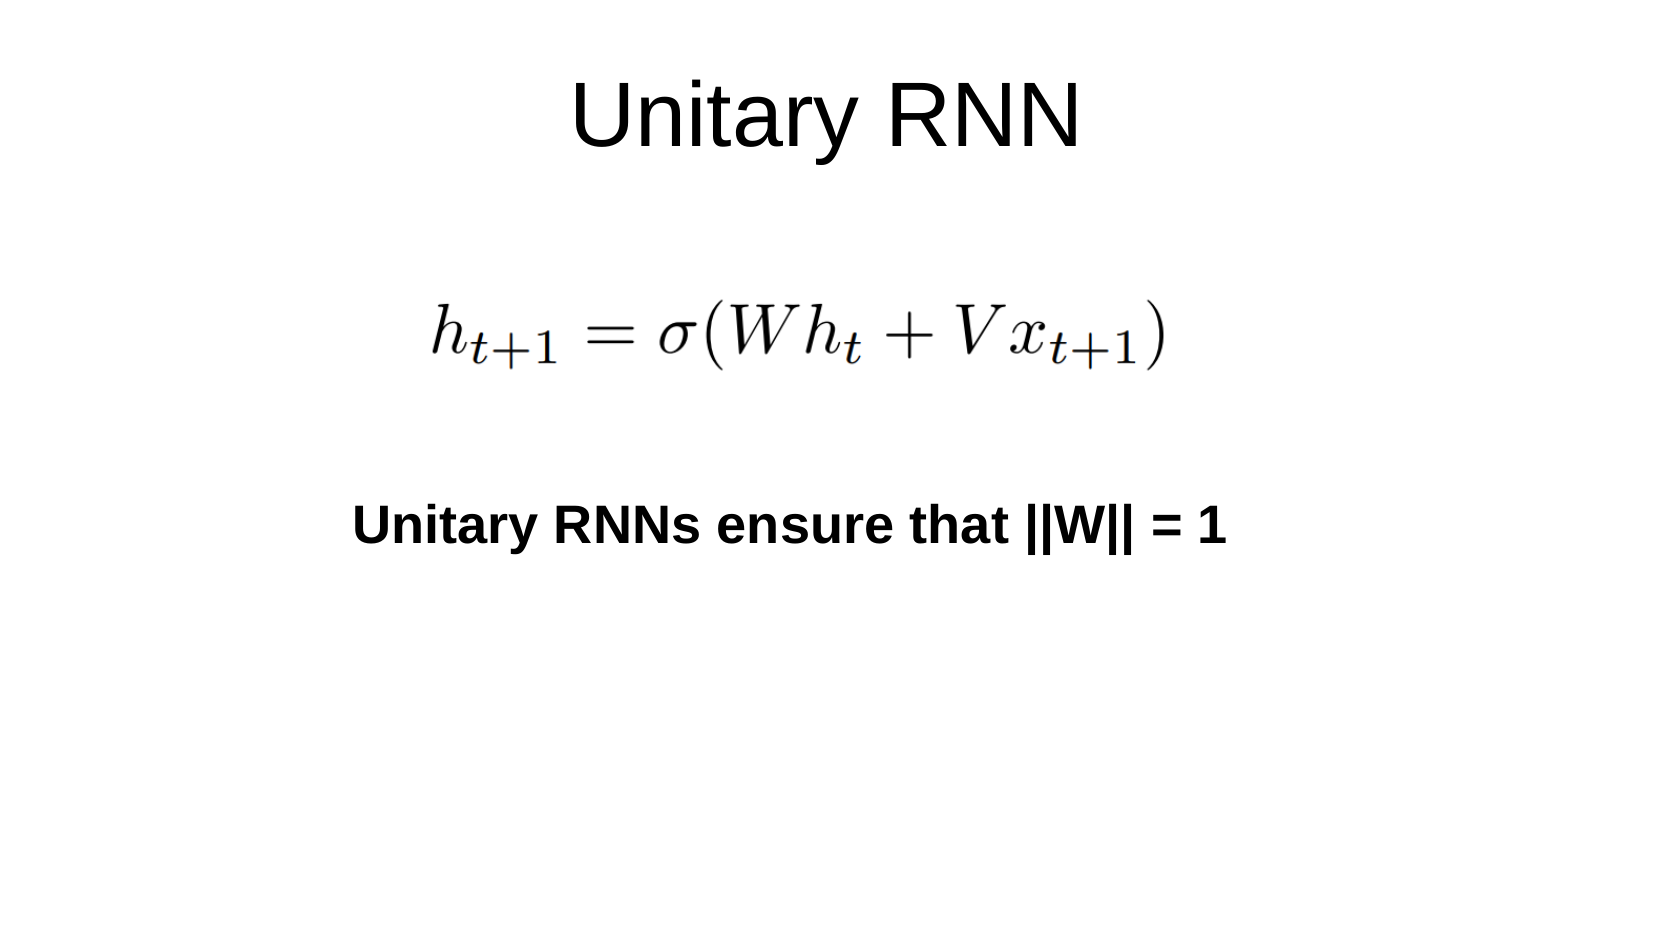

# Unitary RNN
Unitary RNNs ensure that ||W|| = 1